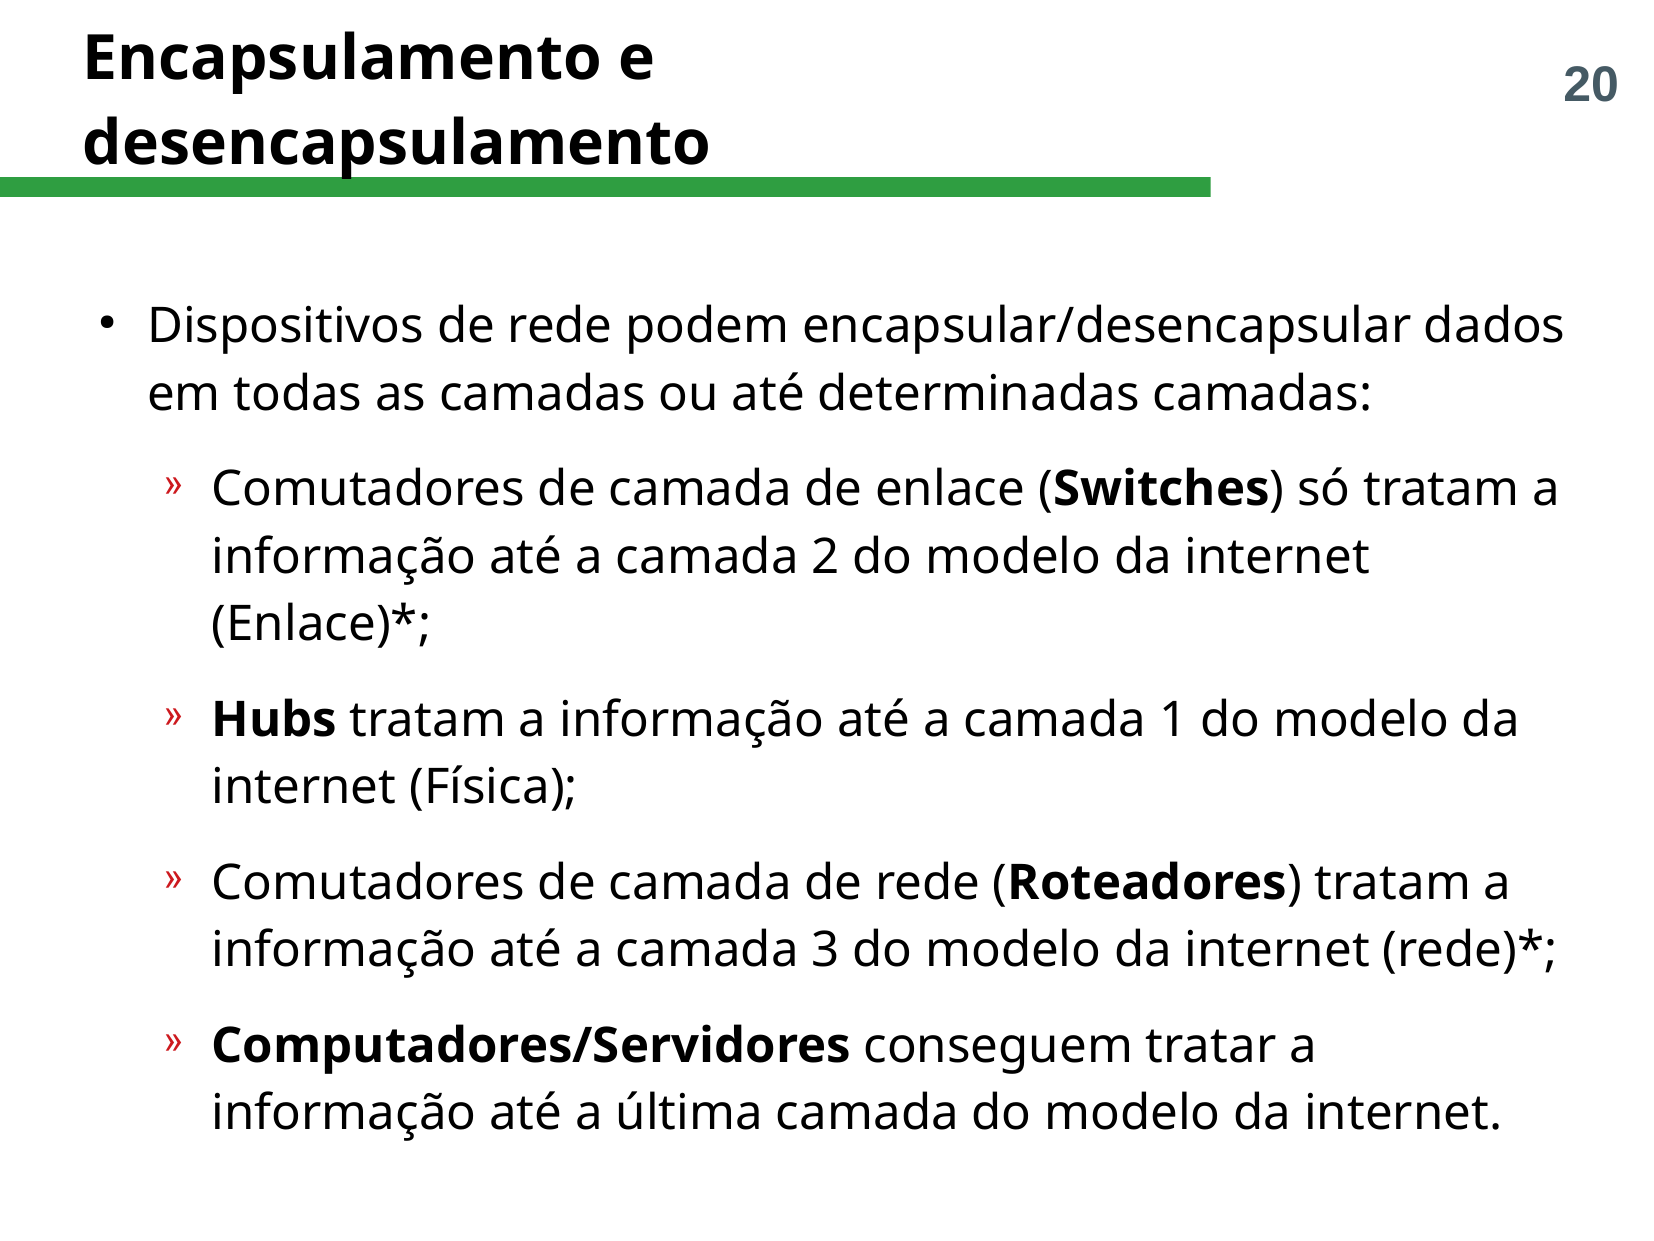

Encapsulamento e
desencapsulamento
# Dispositivos de rede podem encapsular/desencapsular dados em todas as camadas ou até determinadas camadas:
Comutadores de camada de enlace (Switches) só tratam a informação até a camada 2 do modelo da internet (Enlace)*;
Hubs tratam a informação até a camada 1 do modelo da internet (Física);
Comutadores de camada de rede (Roteadores) tratam a informação até a camada 3 do modelo da internet (rede)*;
Computadores/Servidores conseguem tratar a informação até a última camada do modelo da internet.